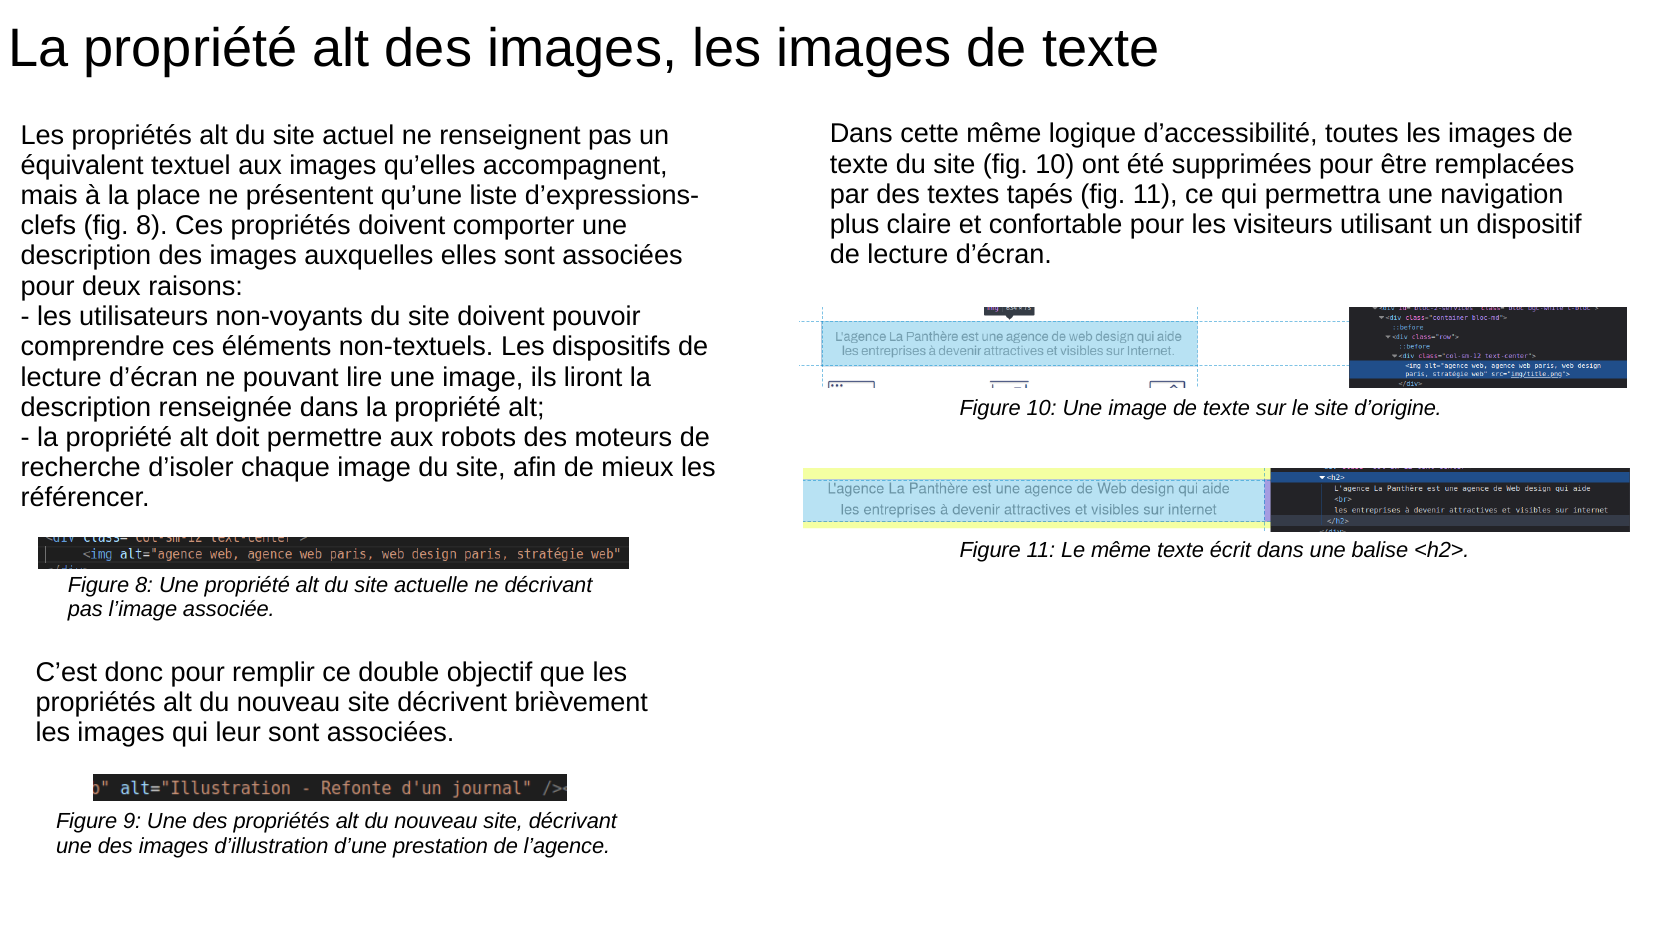

# La propriété alt des images, les images de texte
Dans cette même logique d’accessibilité, toutes les images de texte du site (fig. 10) ont été supprimées pour être remplacées par des textes tapés (fig. 11), ce qui permettra une navigation plus claire et confortable pour les visiteurs utilisant un dispositif de lecture d’écran.
Les propriétés alt du site actuel ne renseignent pas un équivalent textuel aux images qu’elles accompagnent, mais à la place ne présentent qu’une liste d’expressions-clefs (fig. 8). Ces propriétés doivent comporter une description des images auxquelles elles sont associées pour deux raisons:
- les utilisateurs non-voyants du site doivent pouvoir comprendre ces éléments non-textuels. Les dispositifs de lecture d’écran ne pouvant lire une image, ils liront la description renseignée dans la propriété alt;
- la propriété alt doit permettre aux robots des moteurs de recherche d’isoler chaque image du site, afin de mieux les référencer.
Figure 10: Une image de texte sur le site d’origine.
Figure 11: Le même texte écrit dans une balise <h2>.
Figure 8: Une propriété alt du site actuelle ne décrivant pas l’image associée.
C’est donc pour remplir ce double objectif que les propriétés alt du nouveau site décrivent brièvement les images qui leur sont associées.
Figure 9: Une des propriétés alt du nouveau site, décrivant une des images d’illustration d’une prestation de l’agence.